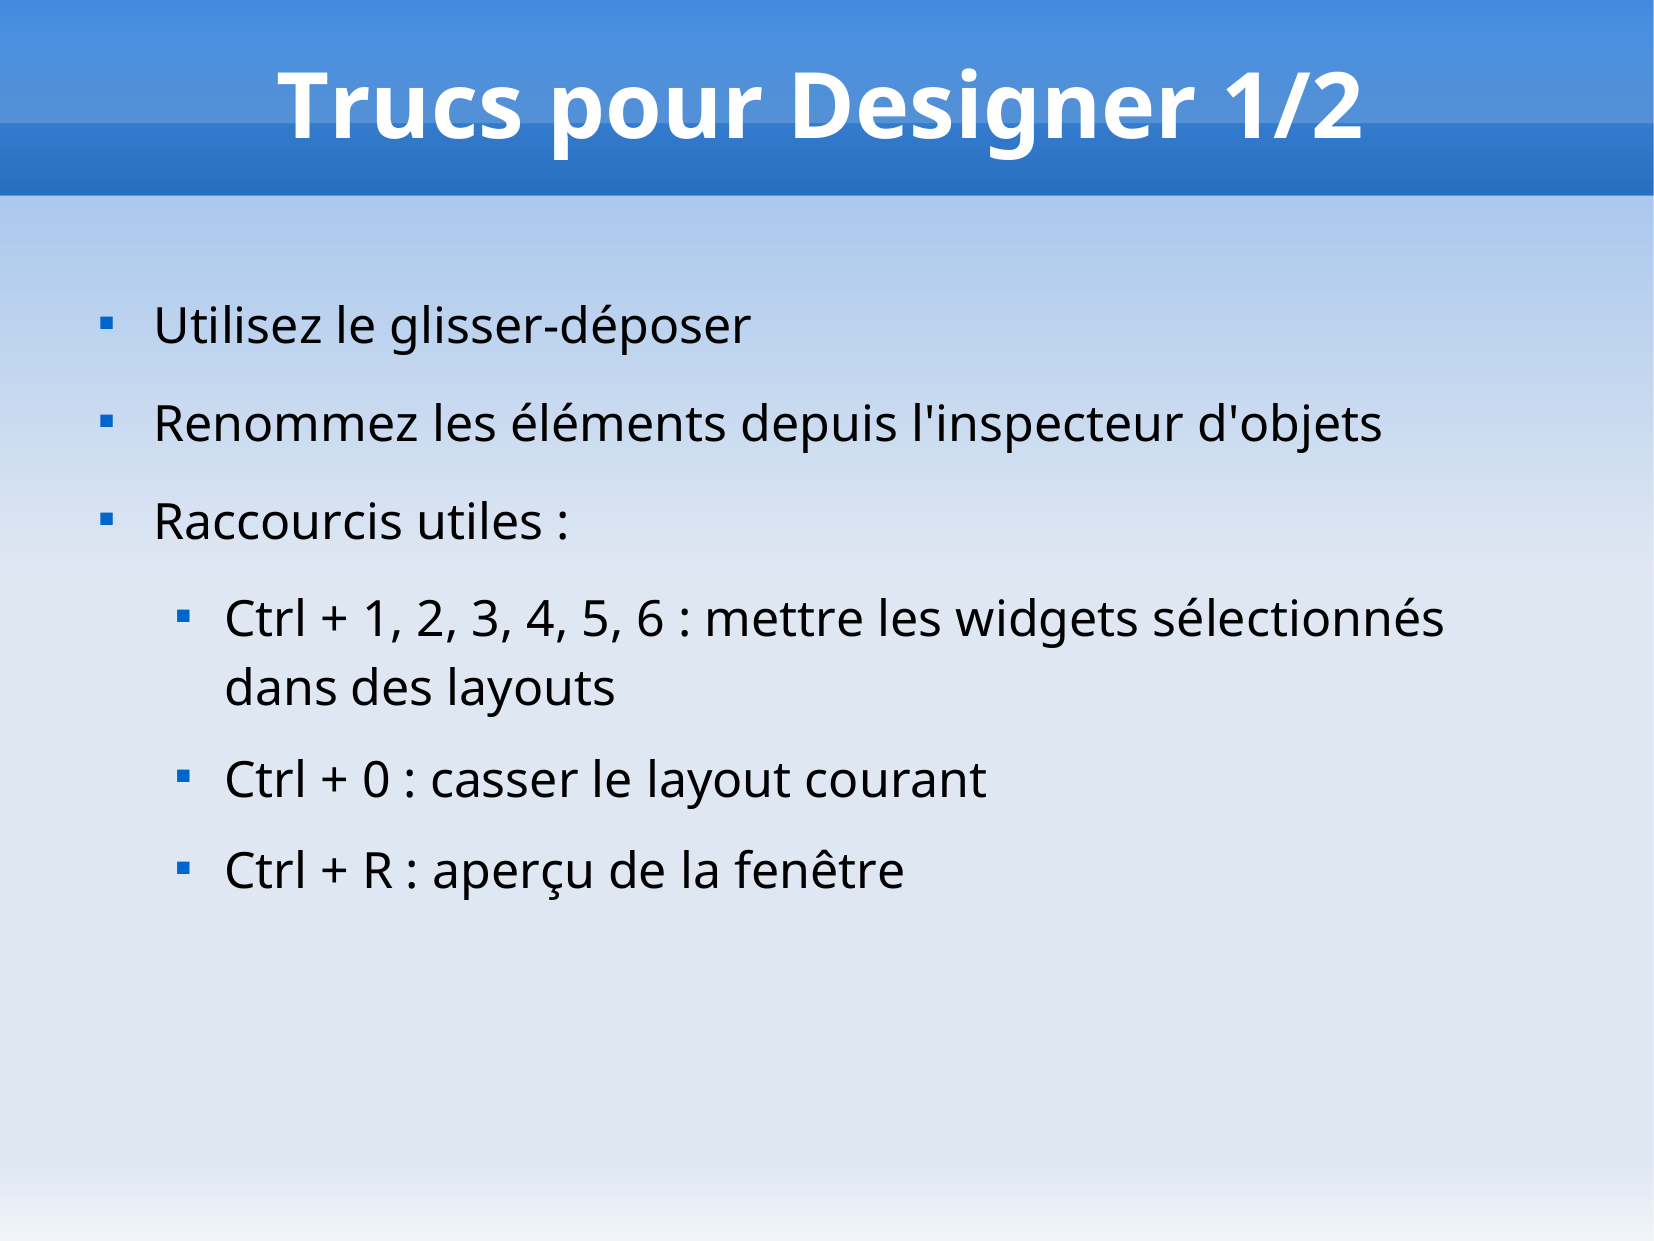

# Trucs pour Designer 1/2
Utilisez le glisser-déposer
Renommez les éléments depuis l'inspecteur d'objets
Raccourcis utiles :
Ctrl + 1, 2, 3, 4, 5, 6 : mettre les widgets sélectionnés dans des layouts
Ctrl + 0 : casser le layout courant
Ctrl + R : aperçu de la fenêtre